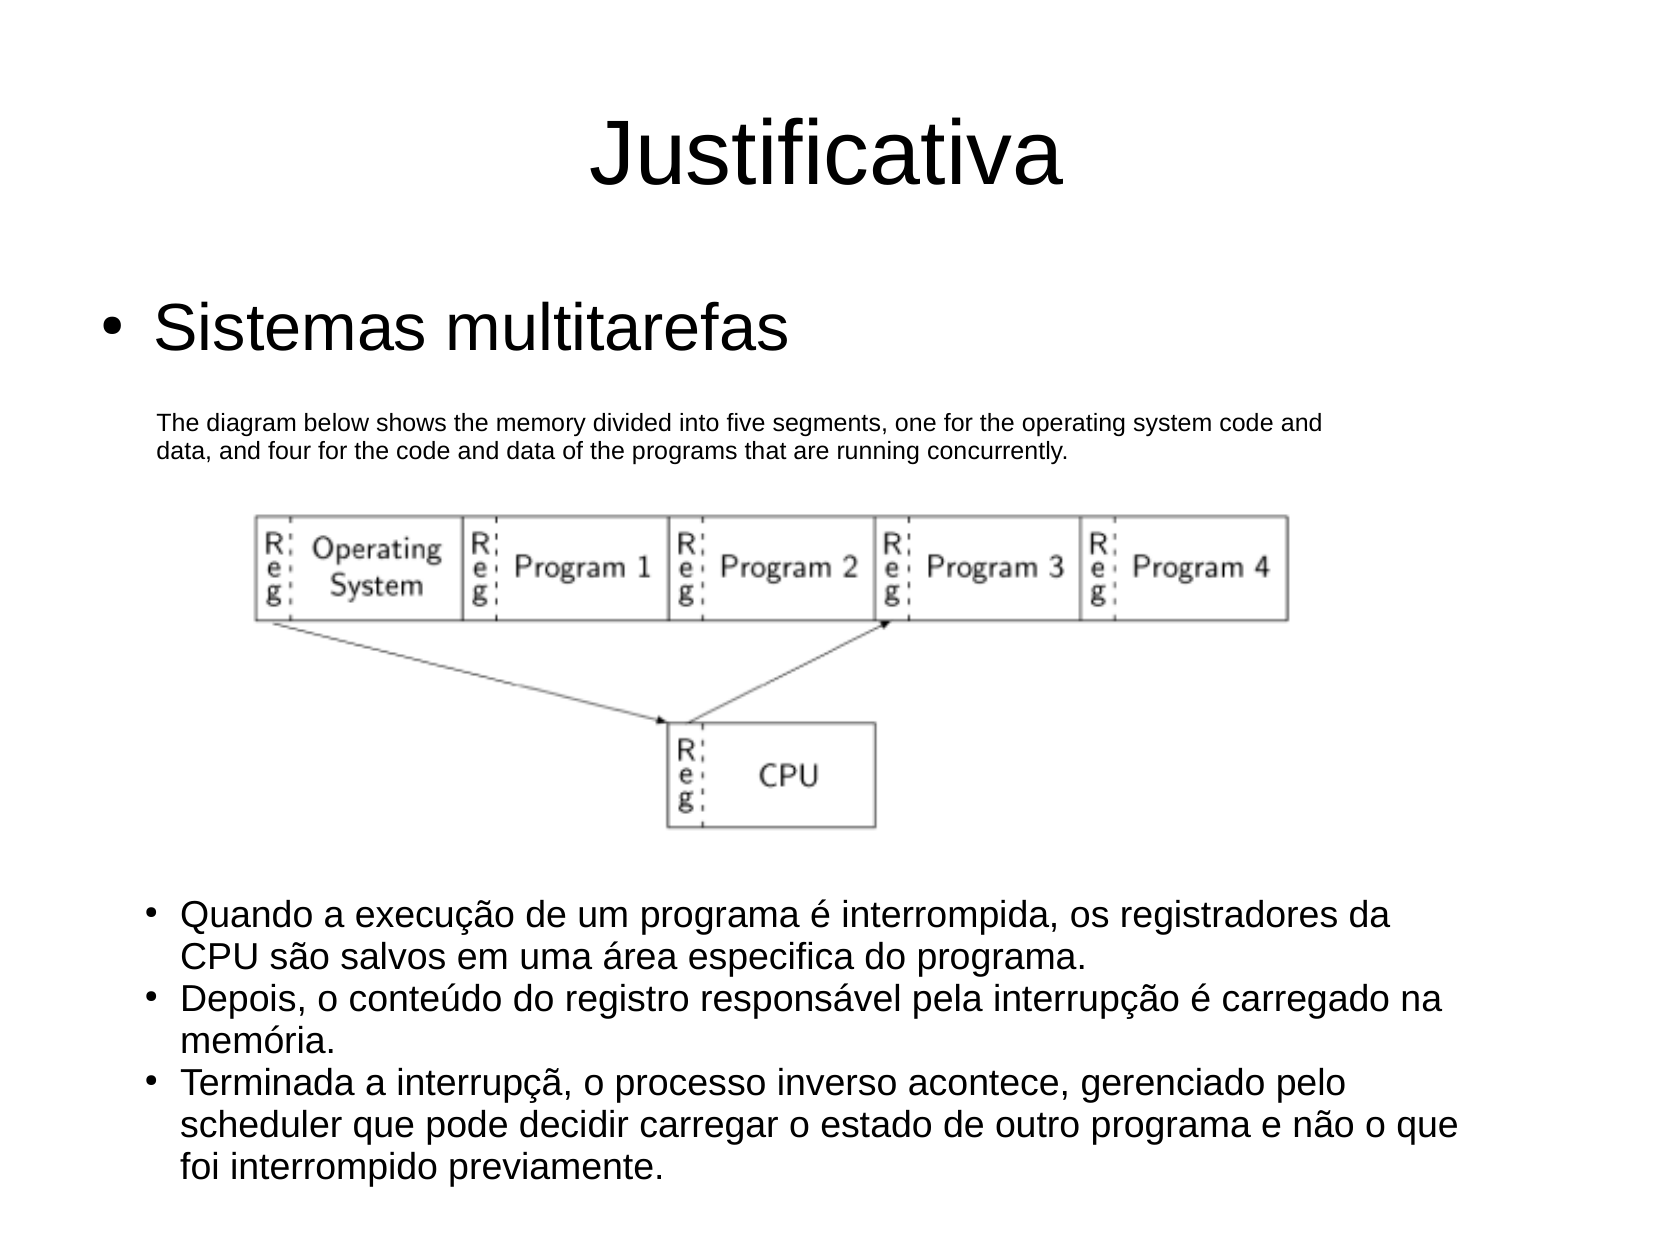

# Justificativa
Sistemas multitarefas
The diagram below shows the memory divided into five segments, one for the operating system code and data, and four for the code and data of the programs that are running concurrently.
Quando a execução de um programa é interrompida, os registradores da CPU são salvos em uma área especifica do programa.
Depois, o conteúdo do registro responsável pela interrupção é carregado na memória.
Terminada a interrupçã, o processo inverso acontece, gerenciado pelo scheduler que pode decidir carregar o estado de outro programa e não o que foi interrompido previamente.